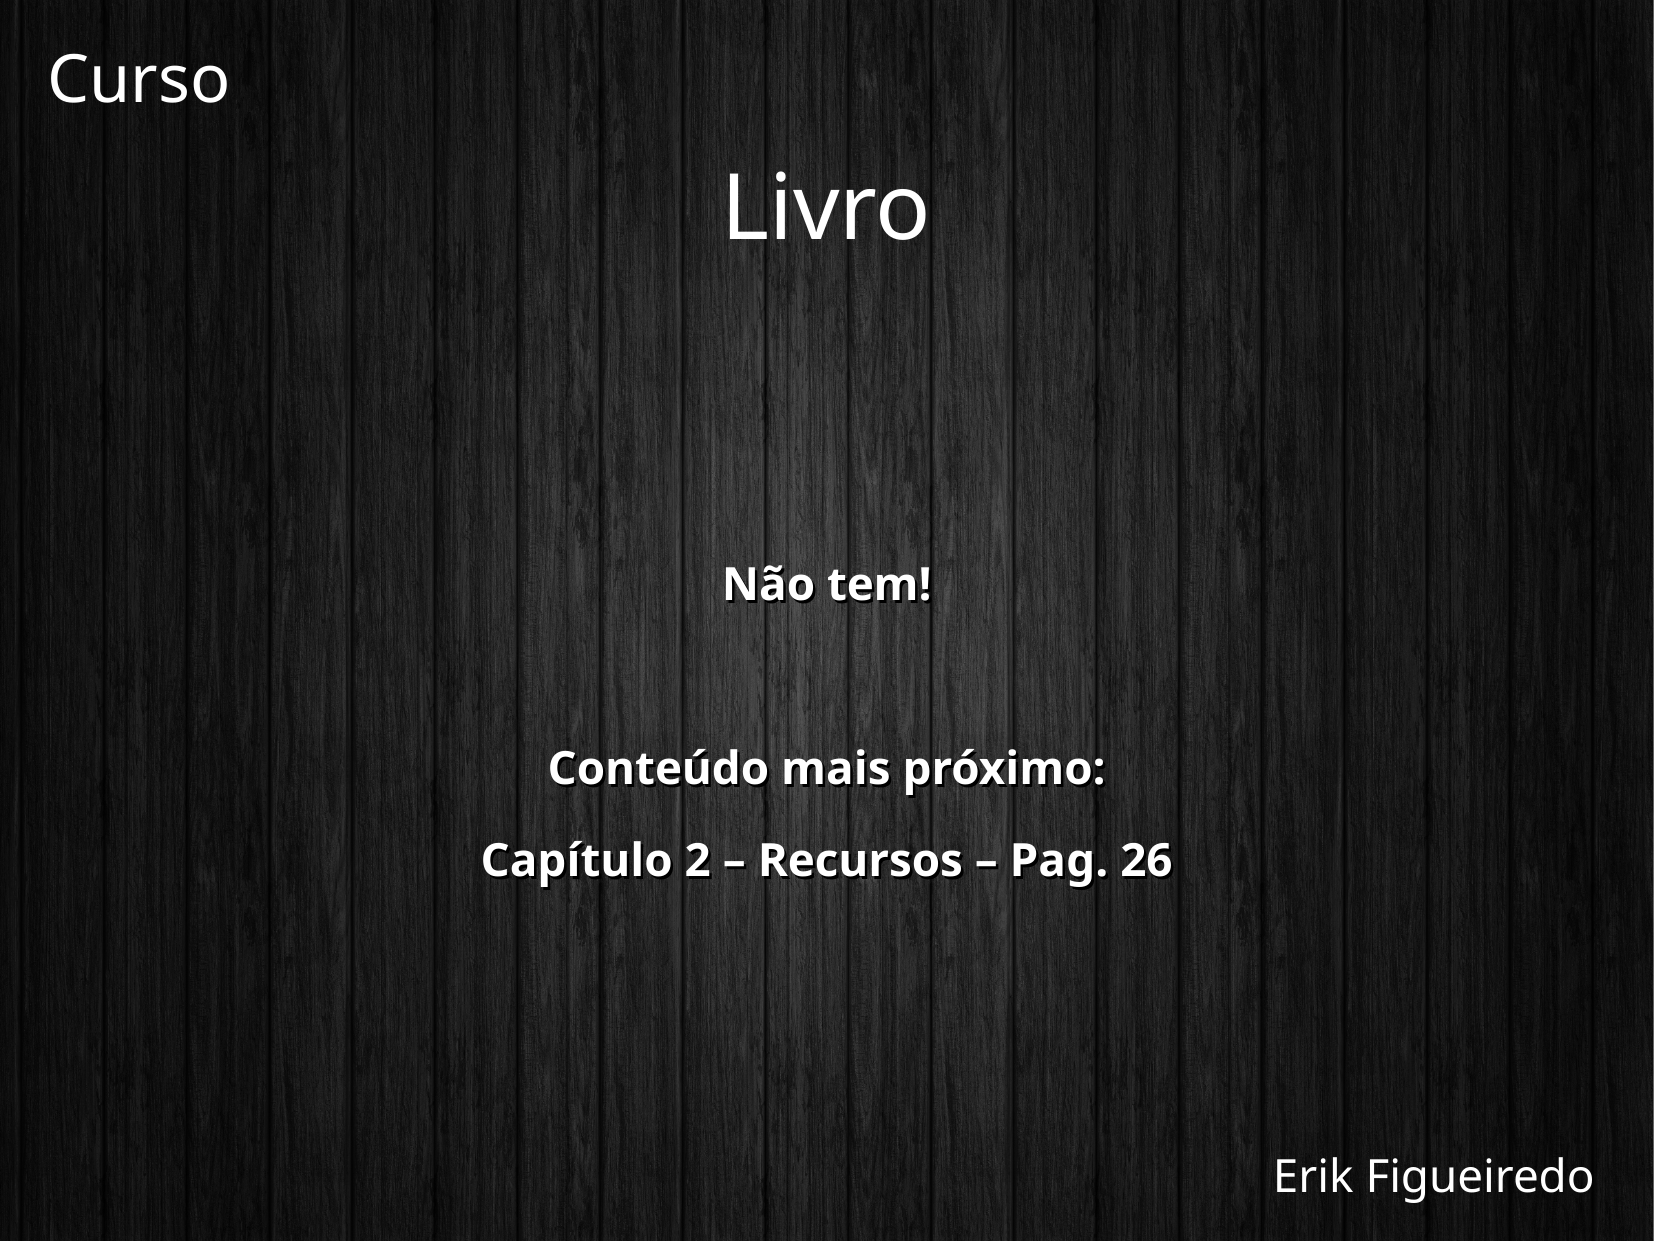

Curso
# Livro
Não tem!
Conteúdo mais próximo:
Capítulo 2 – Recursos – Pag. 26
Erik Figueiredo